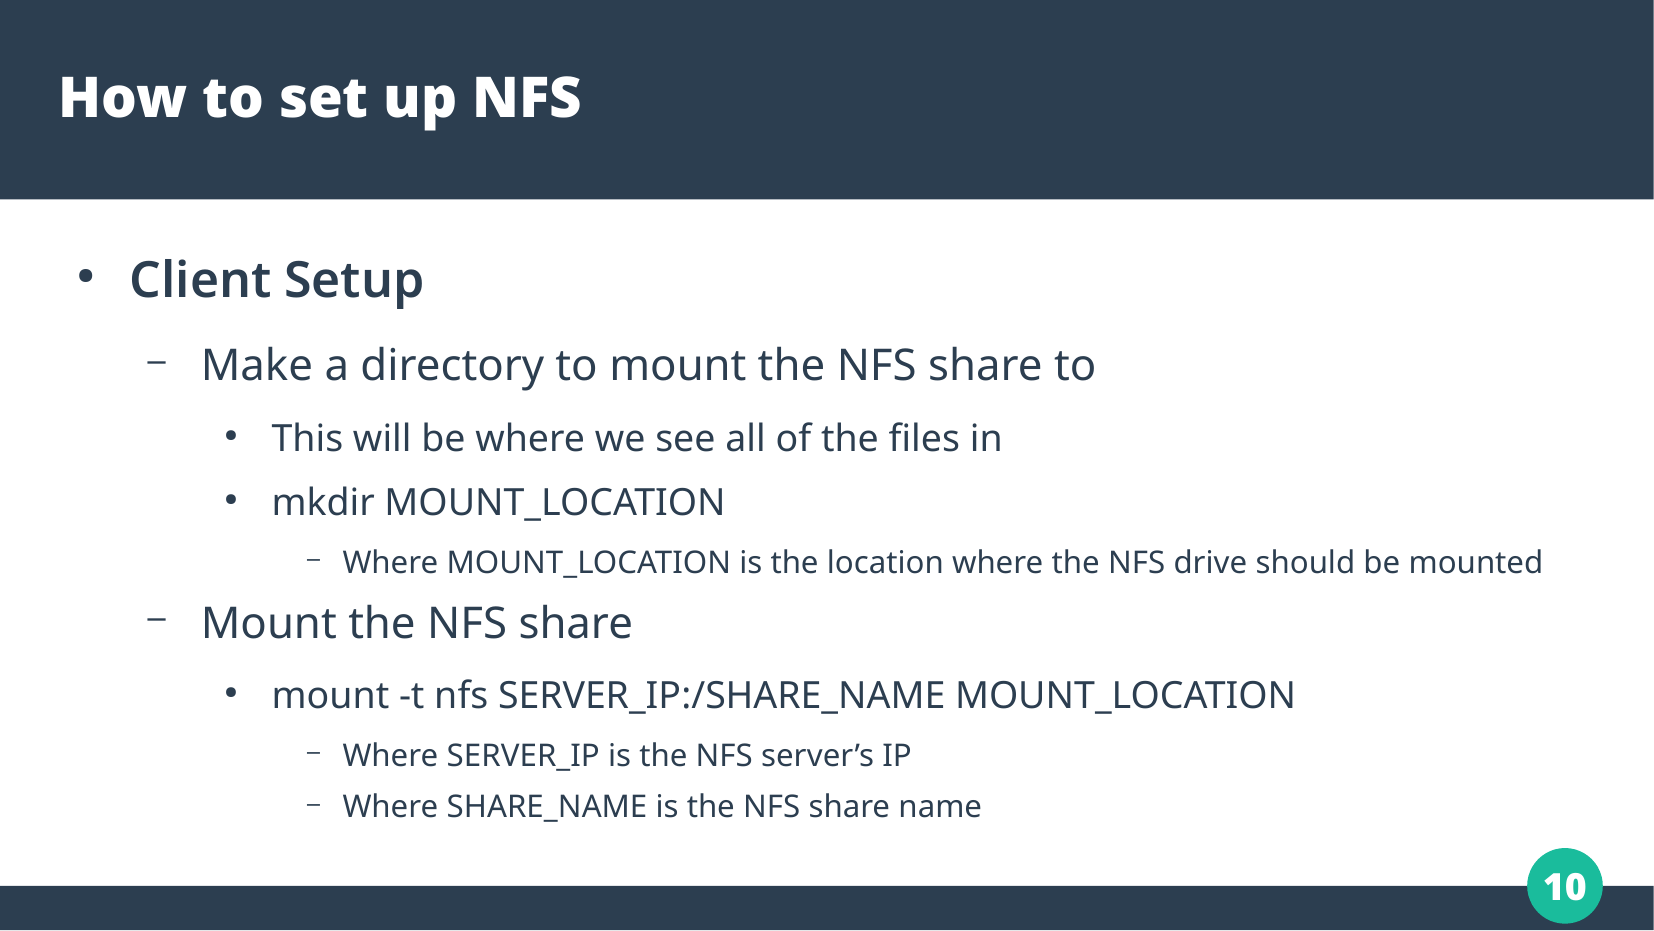

# How to set up NFS
Client Setup
Make a directory to mount the NFS share to
This will be where we see all of the files in
mkdir MOUNT_LOCATION
Where MOUNT_LOCATION is the location where the NFS drive should be mounted
Mount the NFS share
mount -t nfs SERVER_IP:/SHARE_NAME MOUNT_LOCATION
Where SERVER_IP is the NFS server’s IP
Where SHARE_NAME is the NFS share name